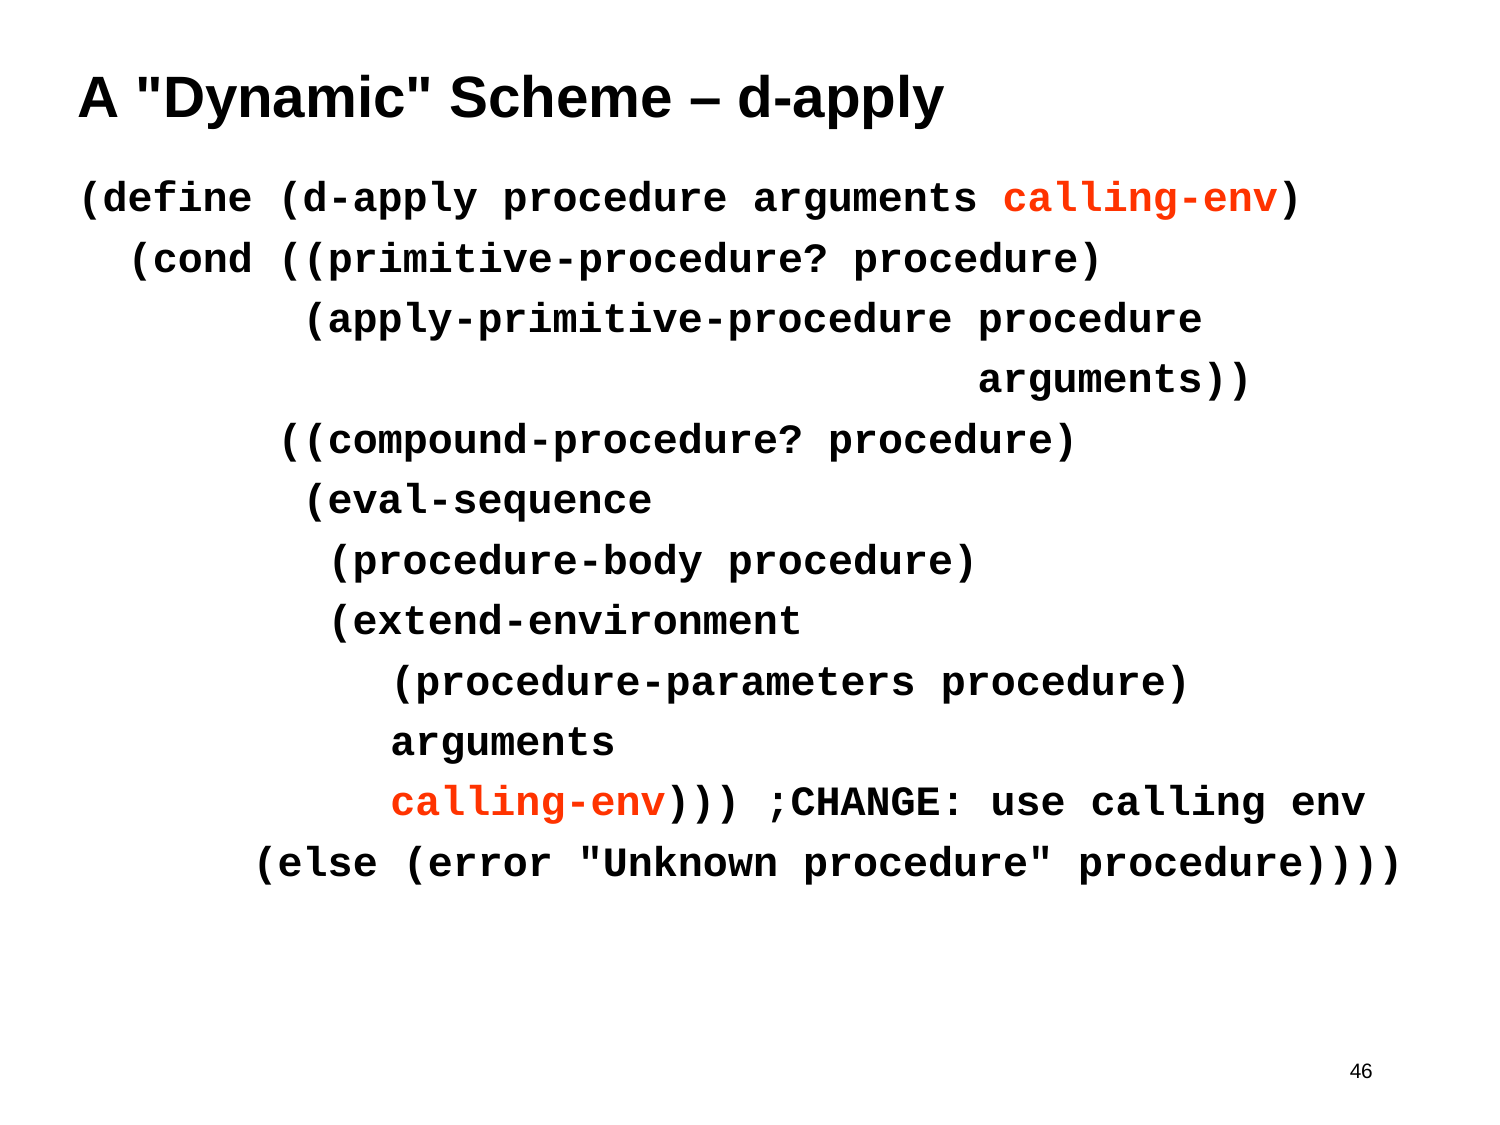

A "Dynamic" Scheme – d-apply
(define (d-apply procedure arguments calling-env)
 (cond ((primitive-procedure? procedure)
 (apply-primitive-procedure procedure
 arguments))
 ((compound-procedure? procedure)
 (eval-sequence
 (procedure-body procedure)
 (extend-environment
	 (procedure-parameters procedure)
	 arguments
	 calling-env))) ;CHANGE: use calling env
 (else (error "Unknown procedure" procedure))))